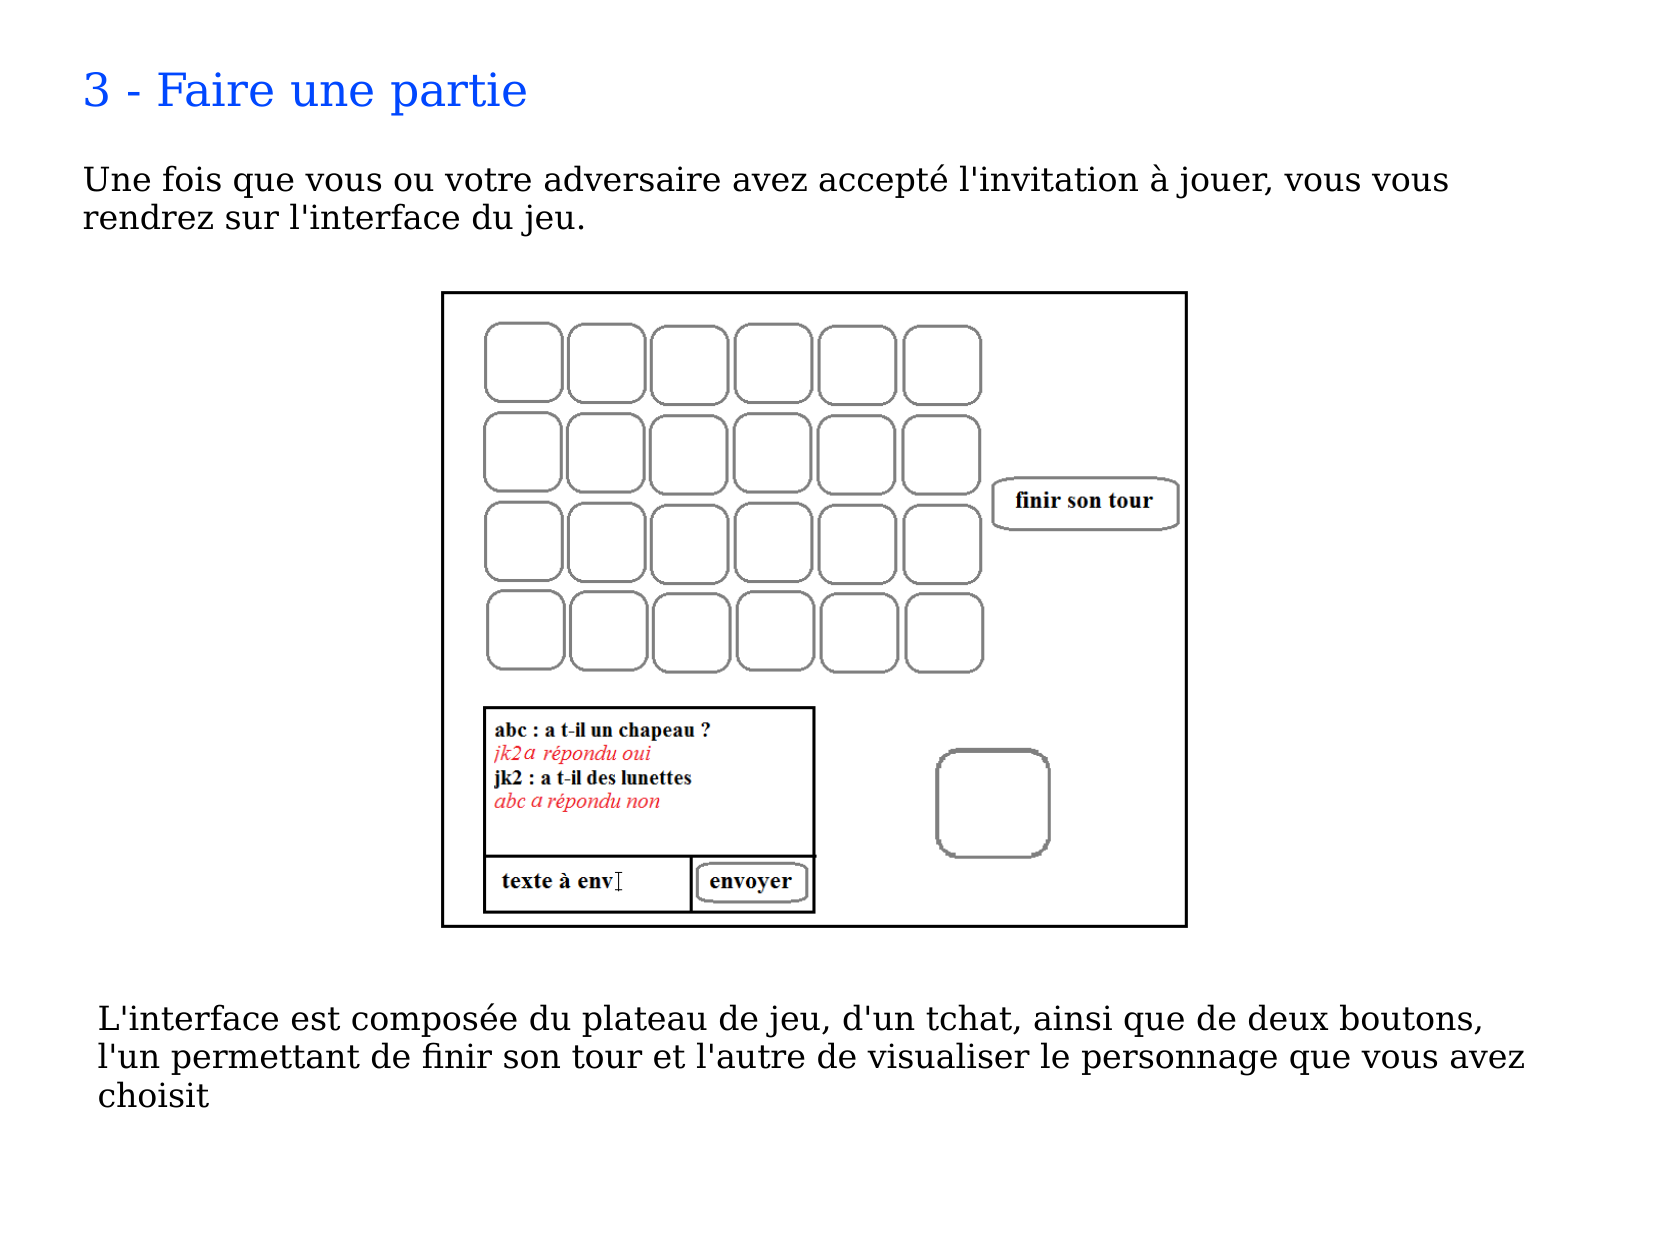

3 - Faire une partie
Une fois que vous ou votre adversaire avez accepté l'invitation à jouer, vous vous rendrez sur l'interface du jeu.
L'interface est composée du plateau de jeu, d'un tchat, ainsi que de deux boutons, l'un permettant de finir son tour et l'autre de visualiser le personnage que vous avez choisit